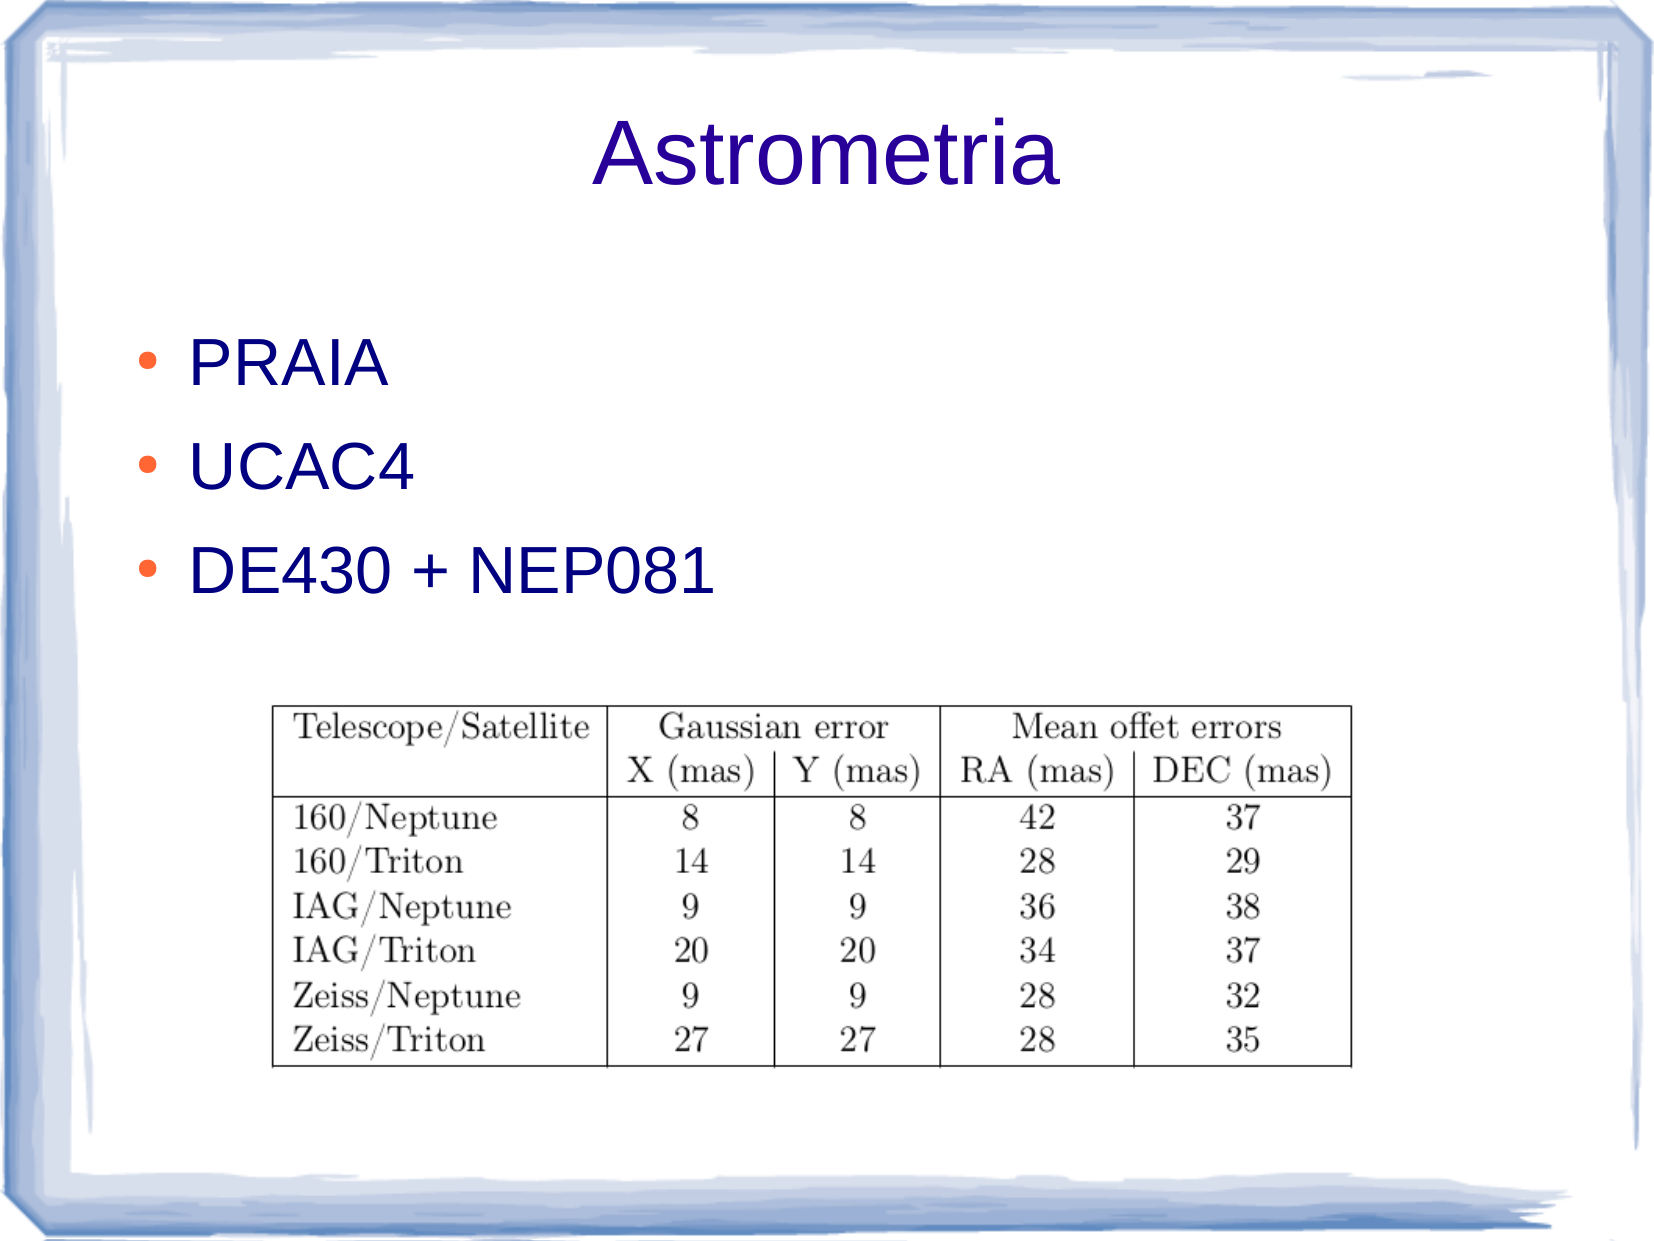

# Astrometria
PRAIA
UCAC4
DE430 + NEP081